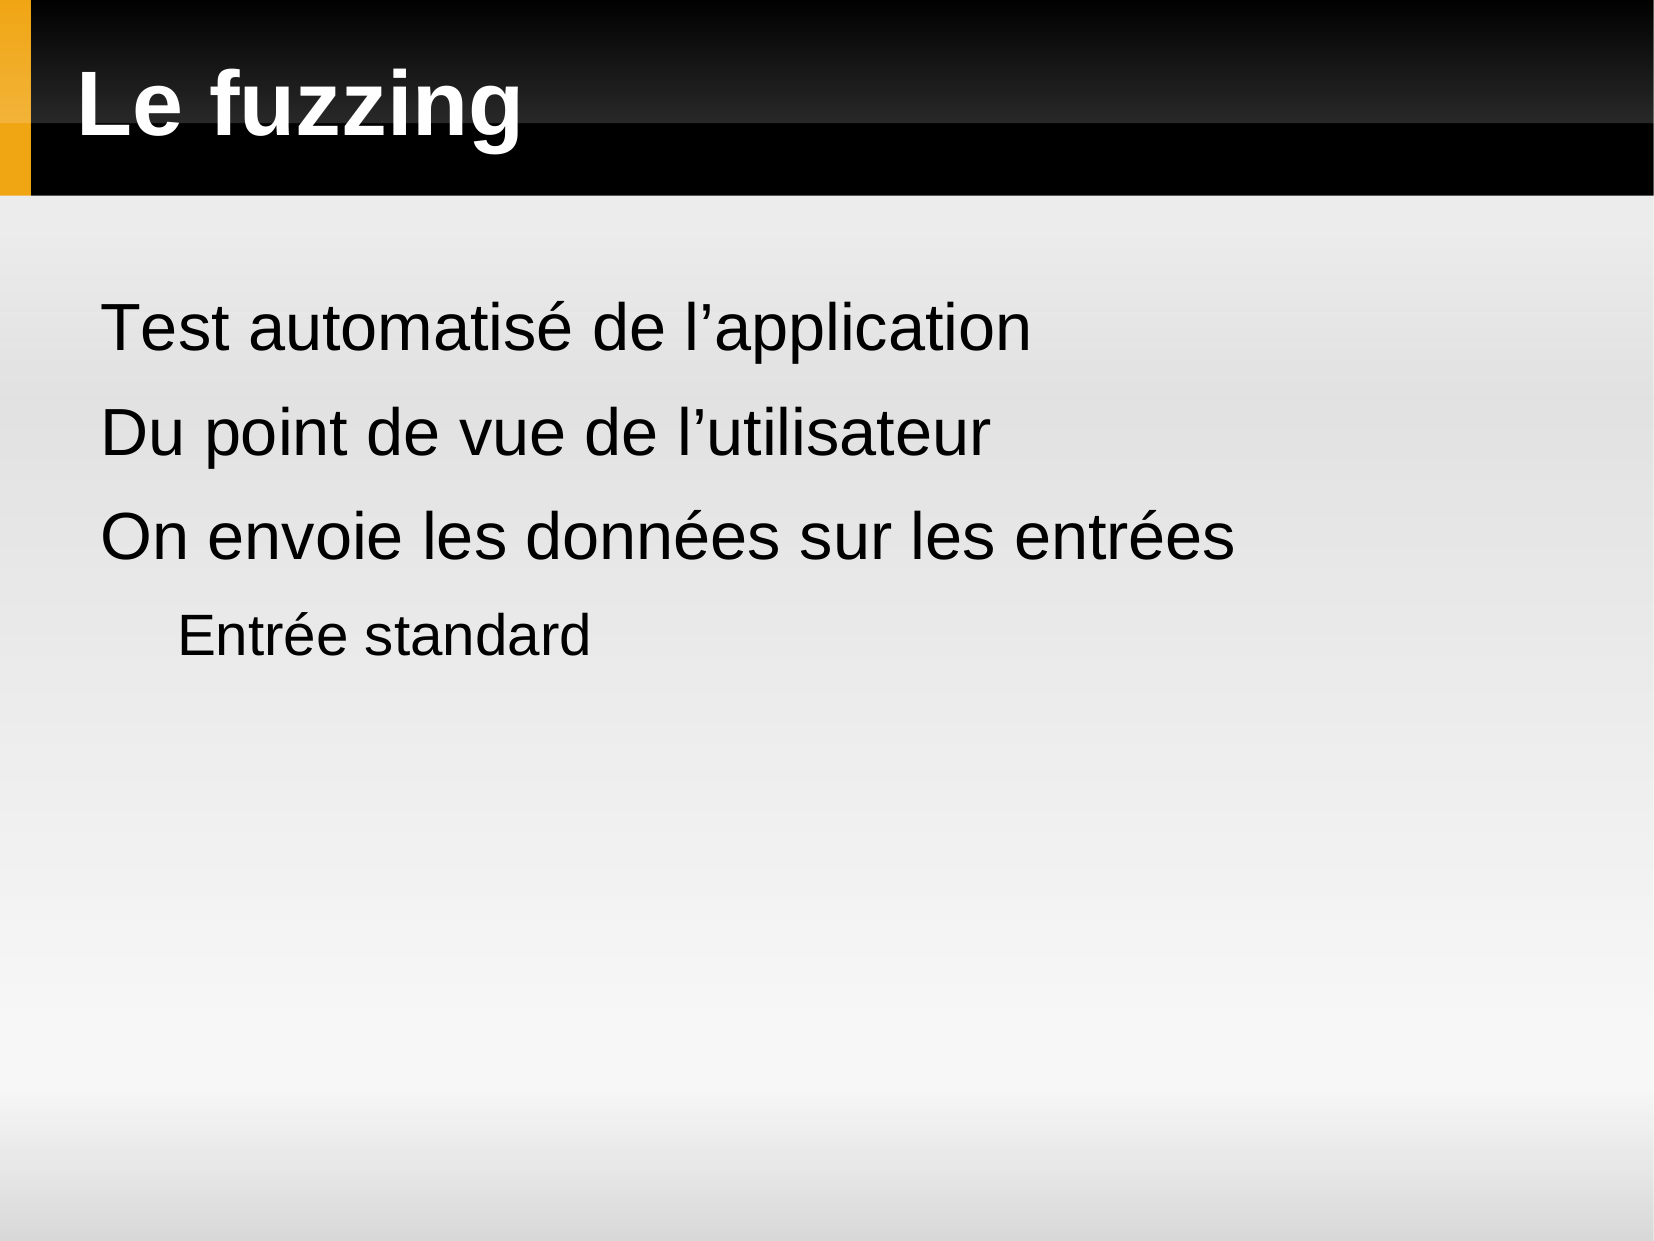

# Le fuzzing
Test automatisé de l’application
Du point de vue de l’utilisateur
On envoie les données sur les entrées
Entrée standard